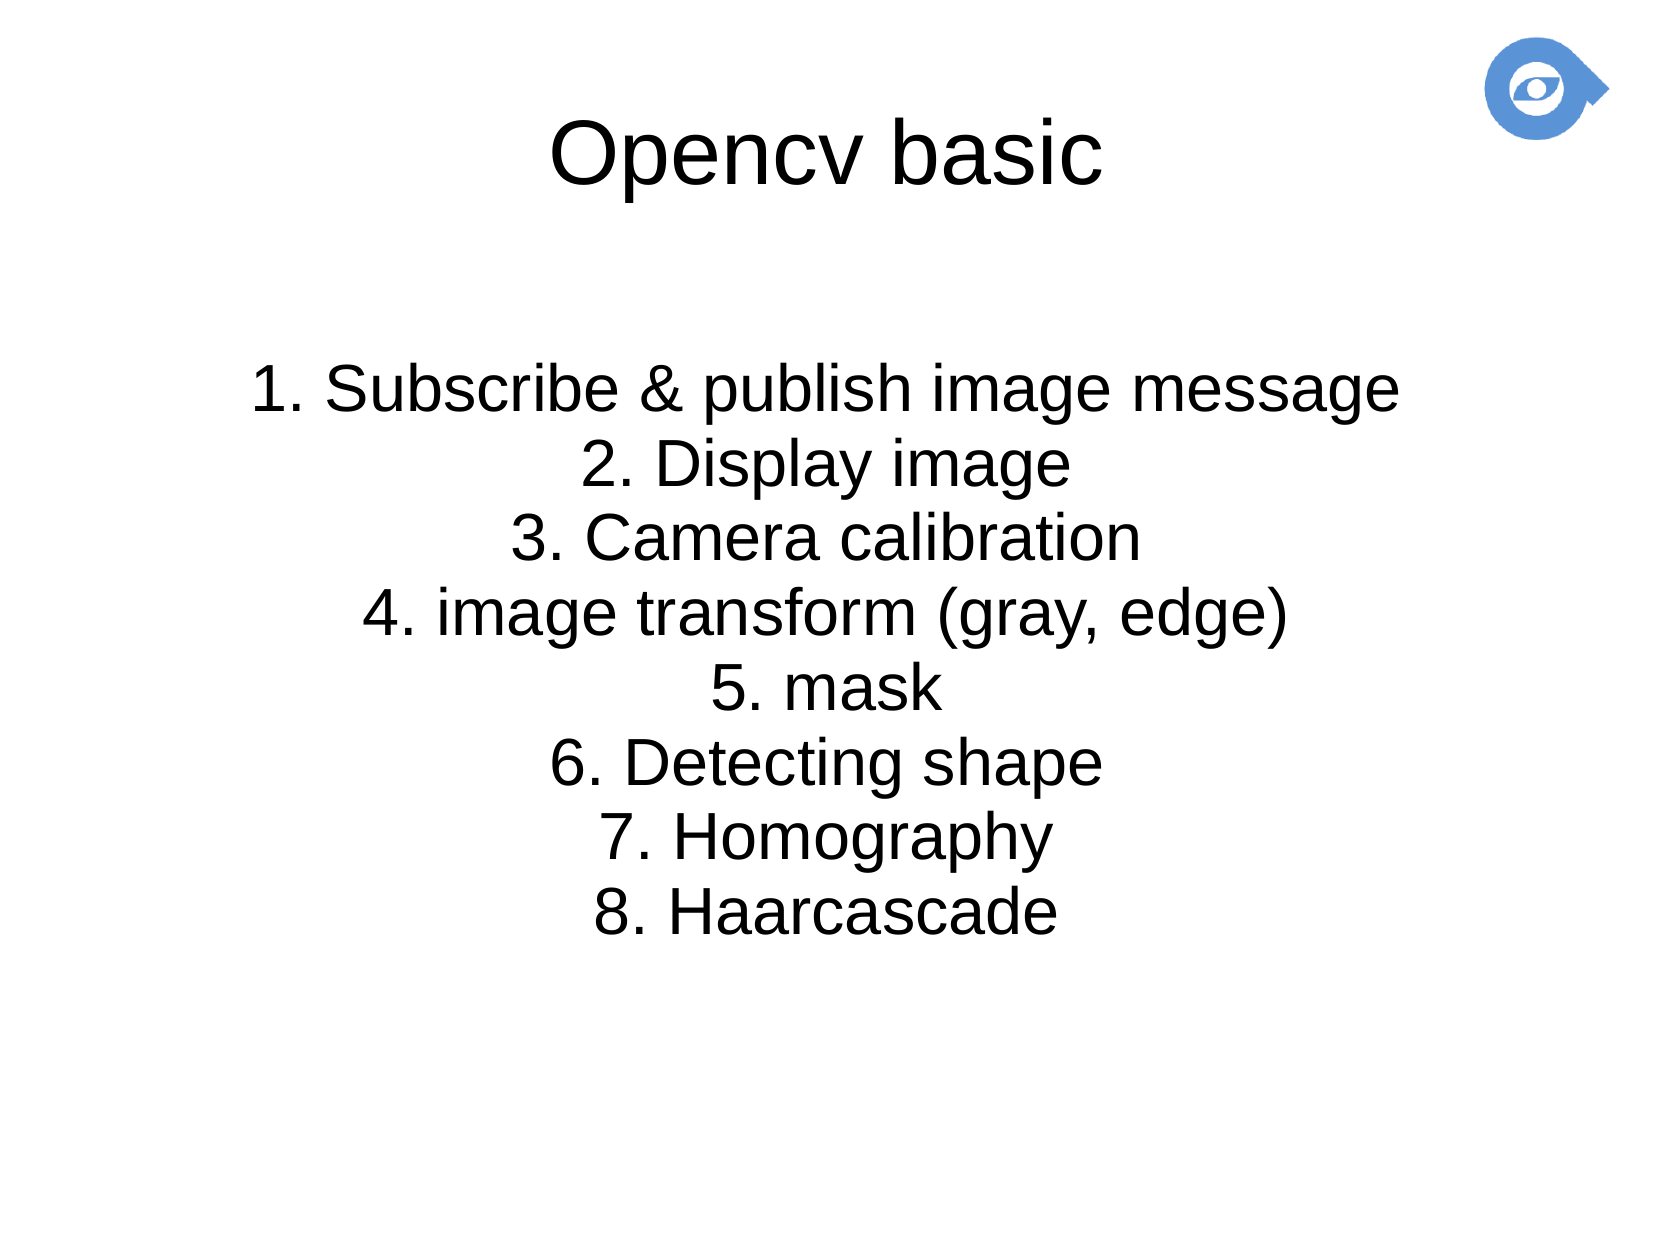

# Opencv basic
1. Subscribe & publish image message
2. Display image
3. Camera calibration
4. image transform (gray, edge)
5. mask
6. Detecting shape
7. Homography
8. Haarcascade